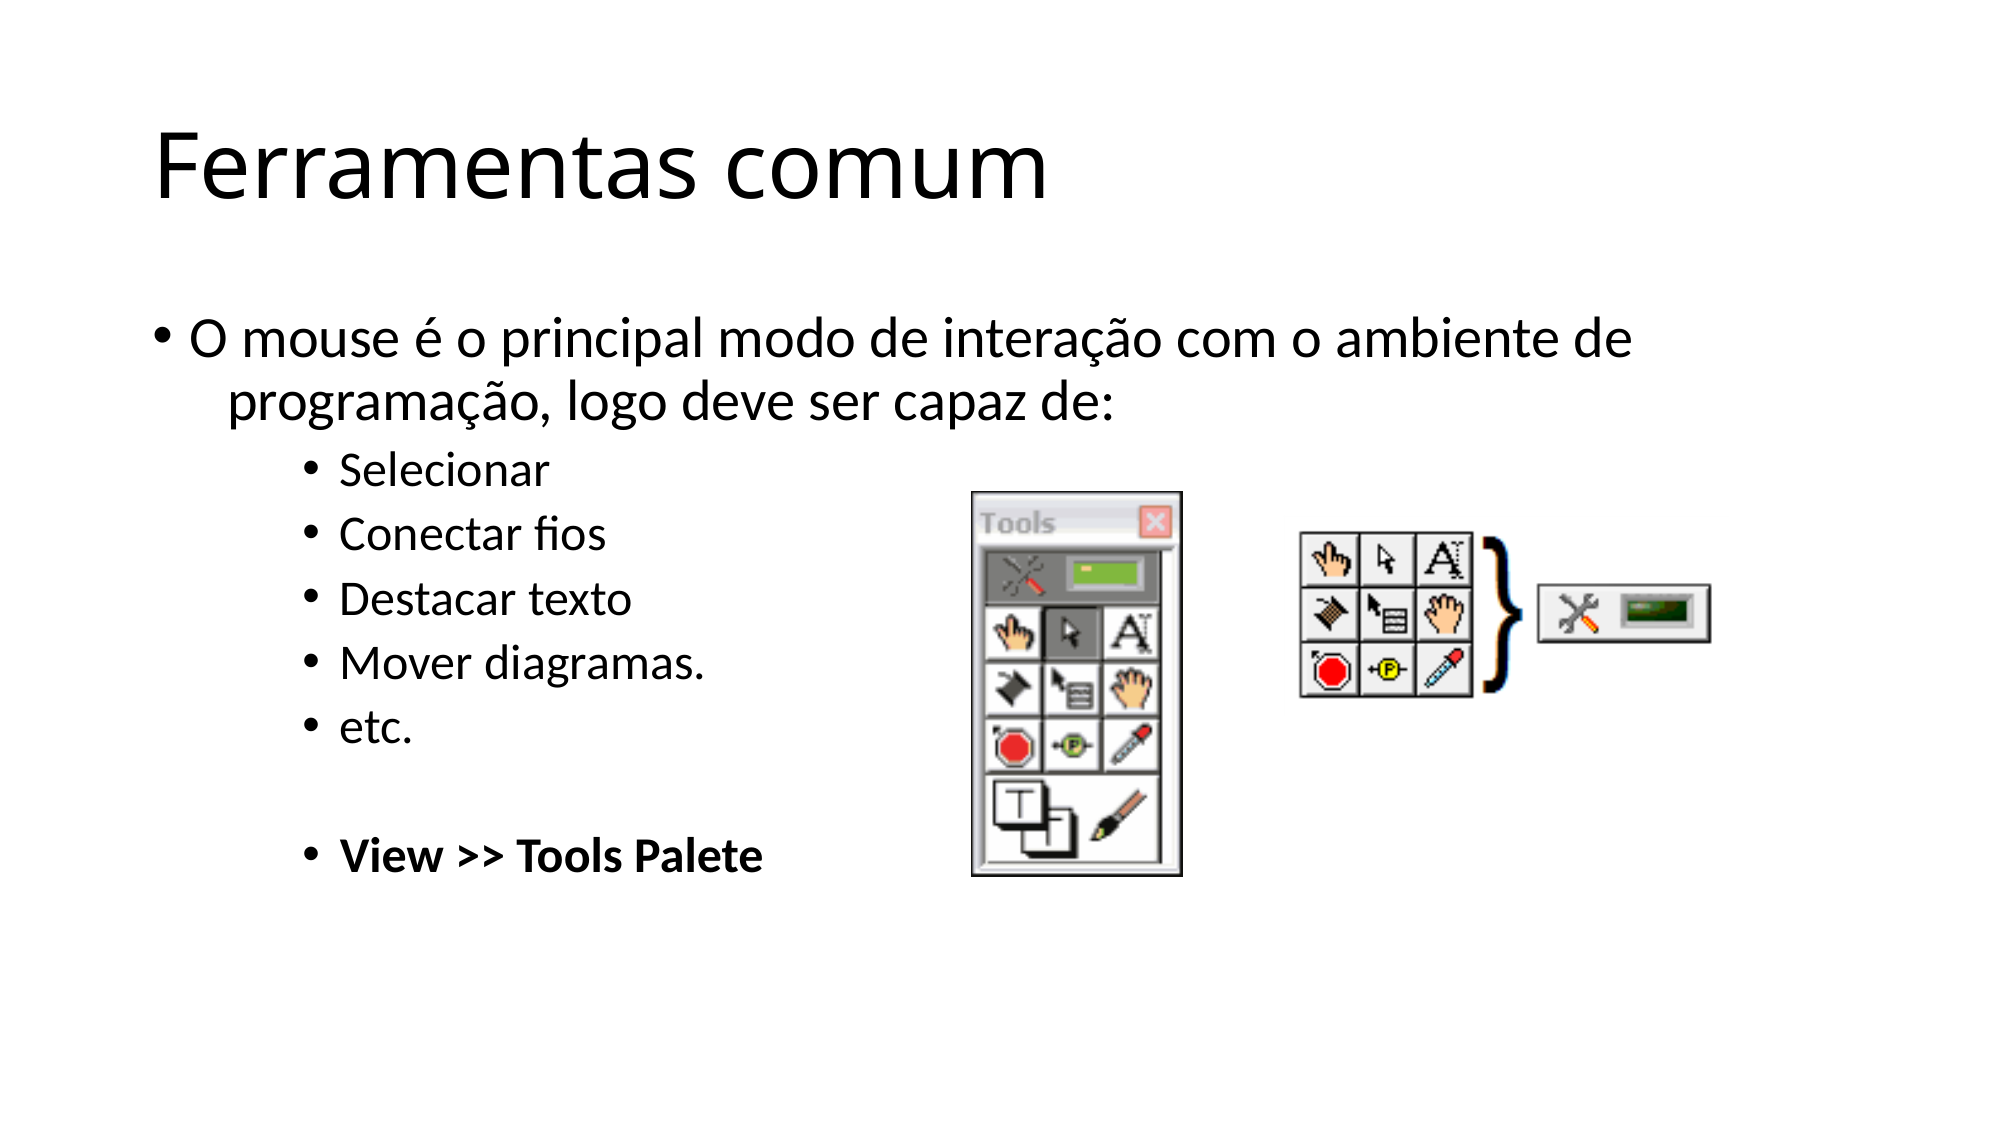

# Ferramentas comum
O mouse é o principal modo de interação com o ambiente de programação, logo deve ser capaz de:
Selecionar
Conectar fios
Destacar texto
Mover diagramas.
etc.
View >> Tools Palete